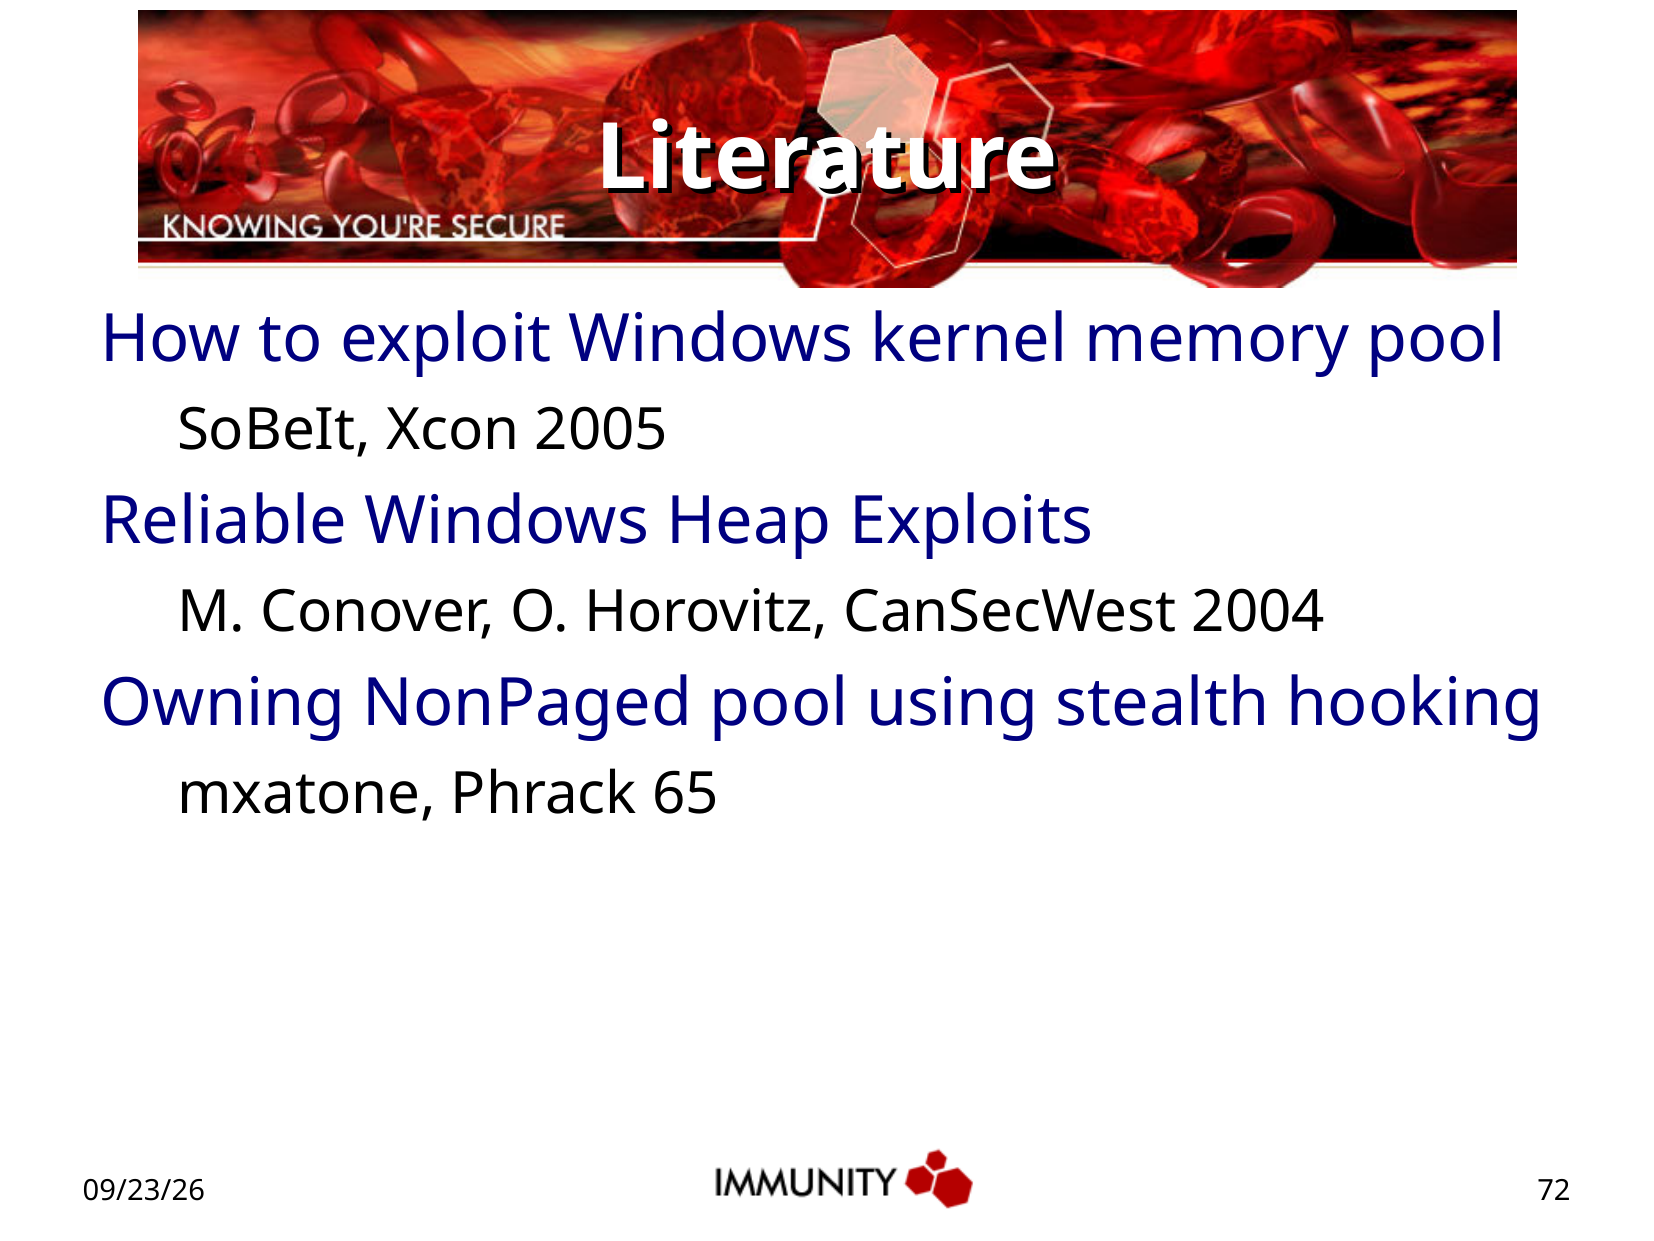

# Literature
How to exploit Windows kernel memory pool
SoBeIt, Xcon 2005
Reliable Windows Heap Exploits
M. Conover, O. Horovitz, CanSecWest 2004
Owning NonPaged pool using stealth hooking
mxatone, Phrack 65
72